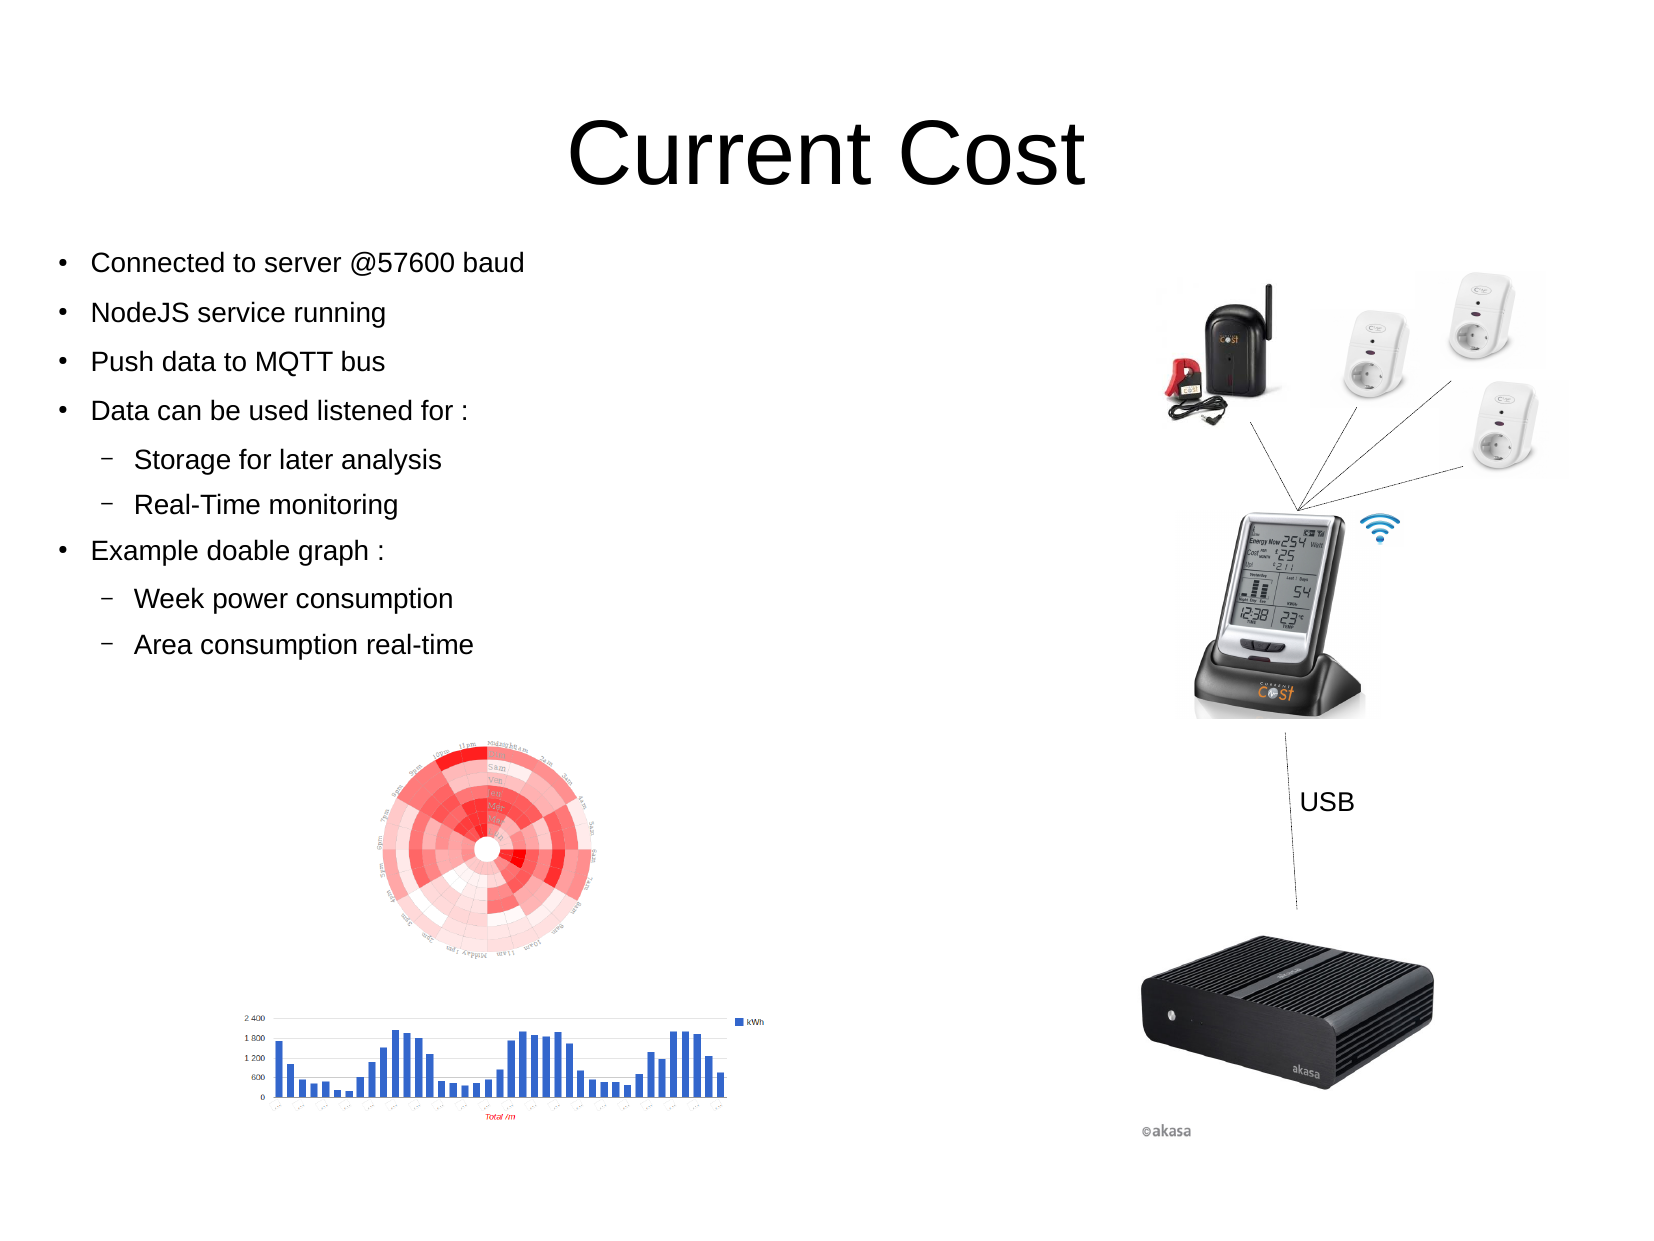

# Current Cost
Connected to server @57600 baud
NodeJS service running
Push data to MQTT bus
Data can be used listened for :
Storage for later analysis
Real-Time monitoring
Example doable graph :
Week power consumption
Area consumption real-time
USB